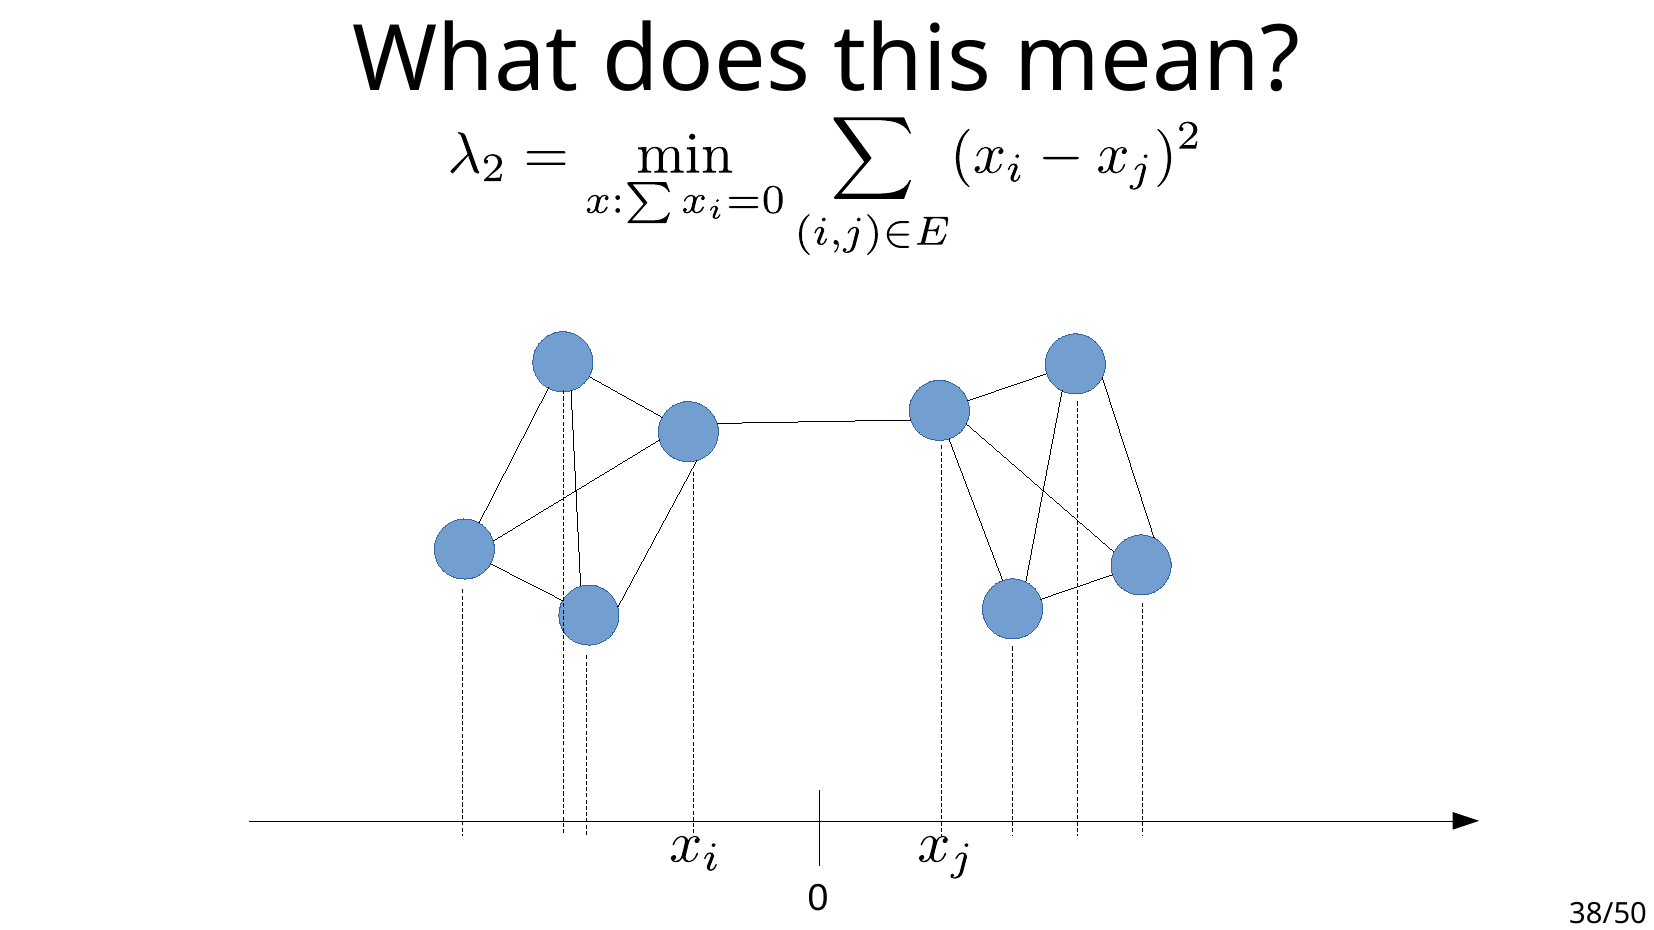

# What does this mean?
0
38
Nodes should be placed at both sides of 0 because